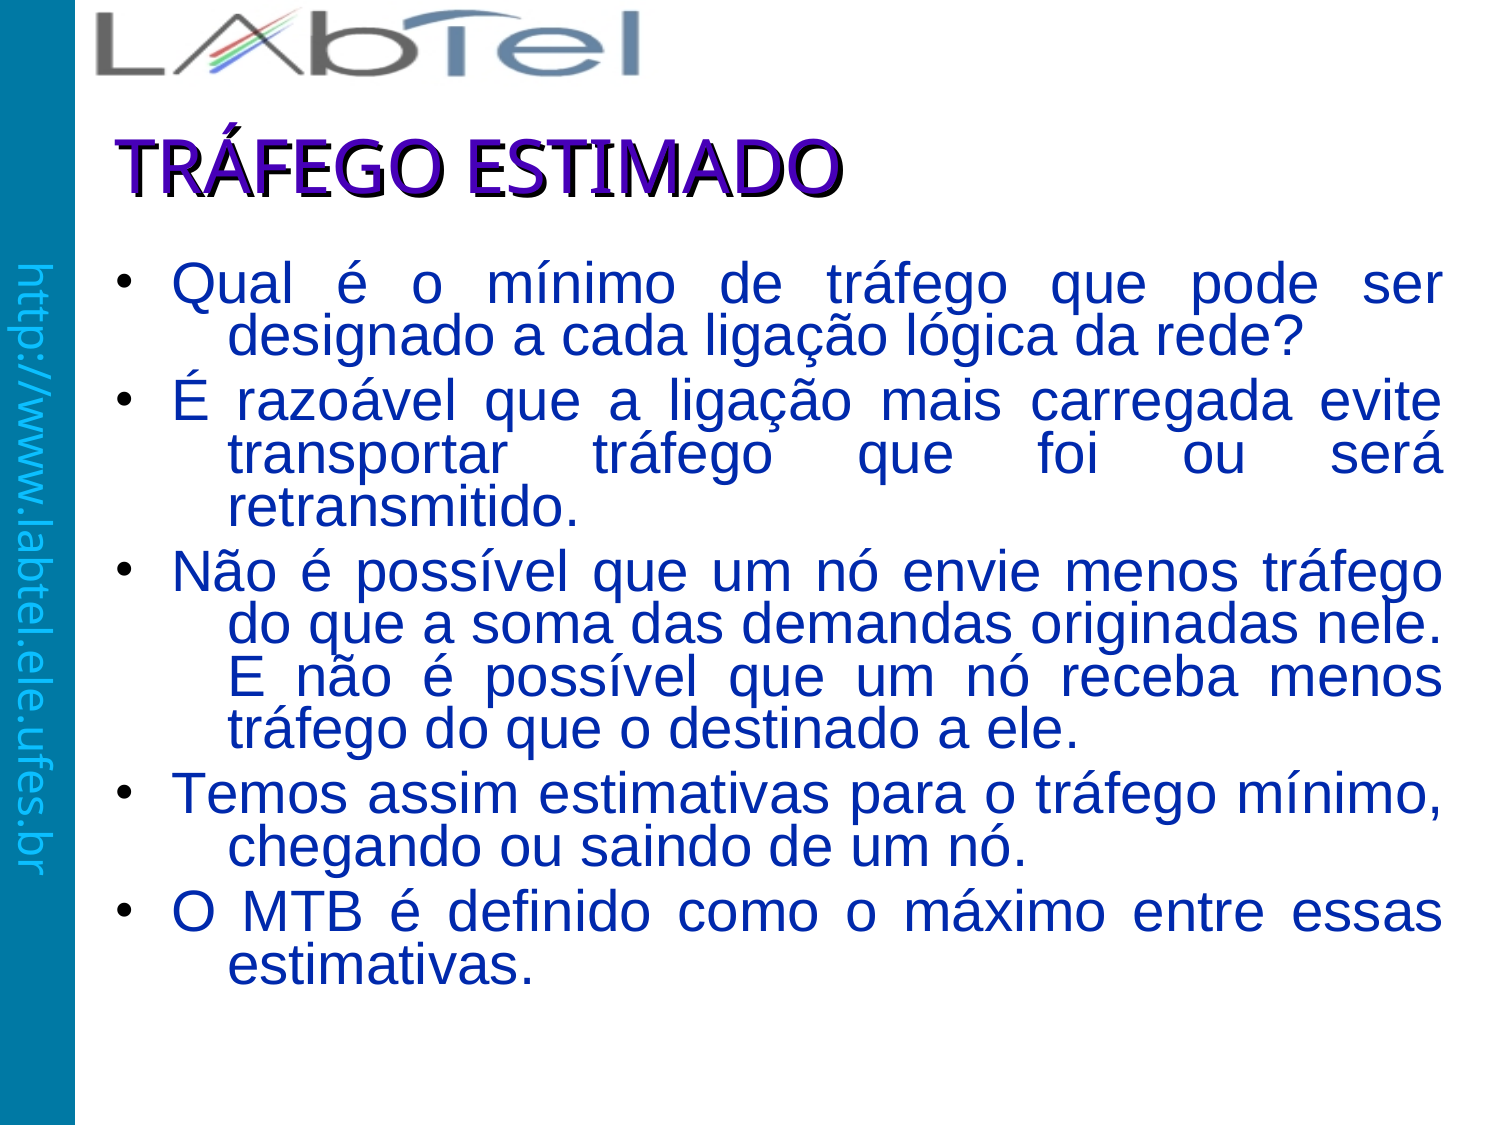

# TRÁFEGO ESTIMADO
Qual é o mínimo de tráfego que pode ser designado a cada ligação lógica da rede?
É razoável que a ligação mais carregada evite transportar tráfego que foi ou será retransmitido.
Não é possível que um nó envie menos tráfego do que a soma das demandas originadas nele. E não é possível que um nó receba menos tráfego do que o destinado a ele.
Temos assim estimativas para o tráfego mínimo, chegando ou saindo de um nó.
O MTB é definido como o máximo entre essas estimativas.